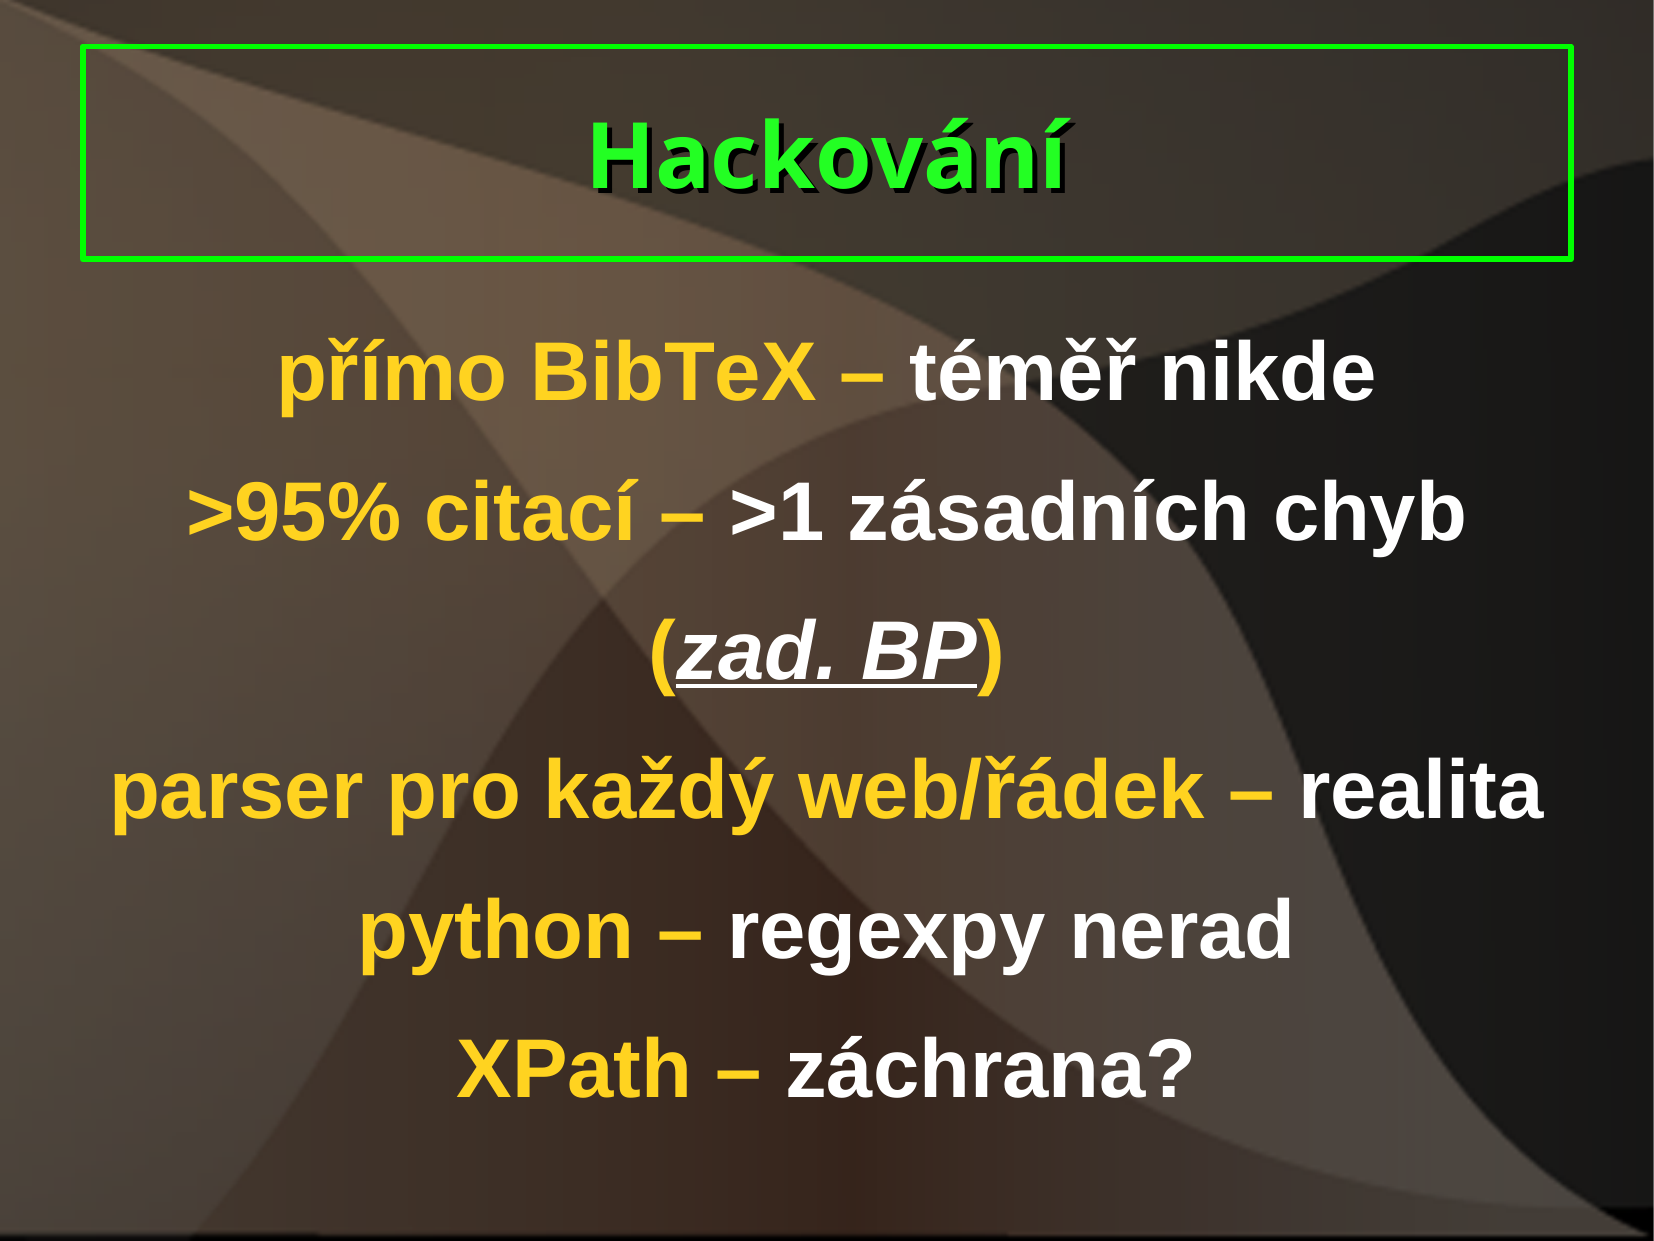

# Hackování
přímo BibTeX – téměř nikde
>95% citací – >1 zásadních chyb (zad. BP)
parser pro každý web/řádek – realita
python – regexpy nerad
XPath – záchrana?